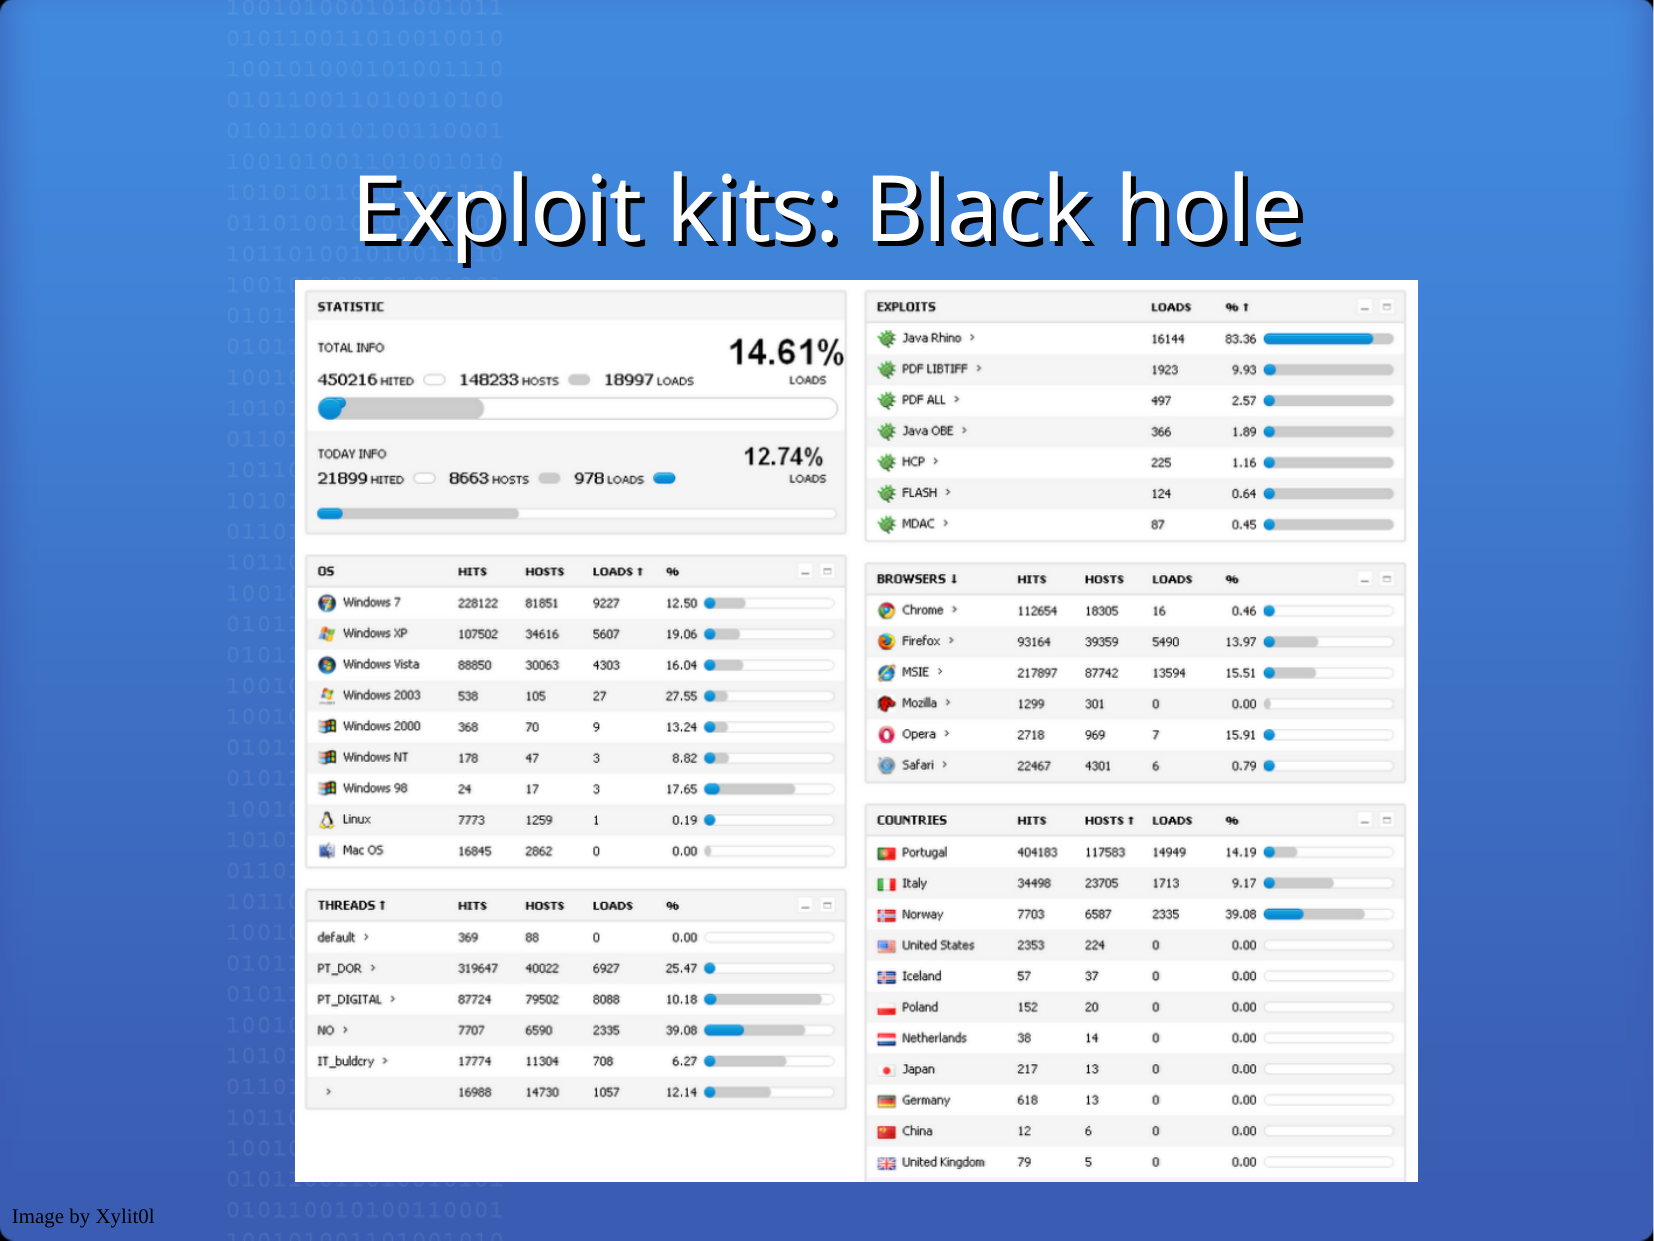

# Exploit kits: Black hole
Image by Xylit0l